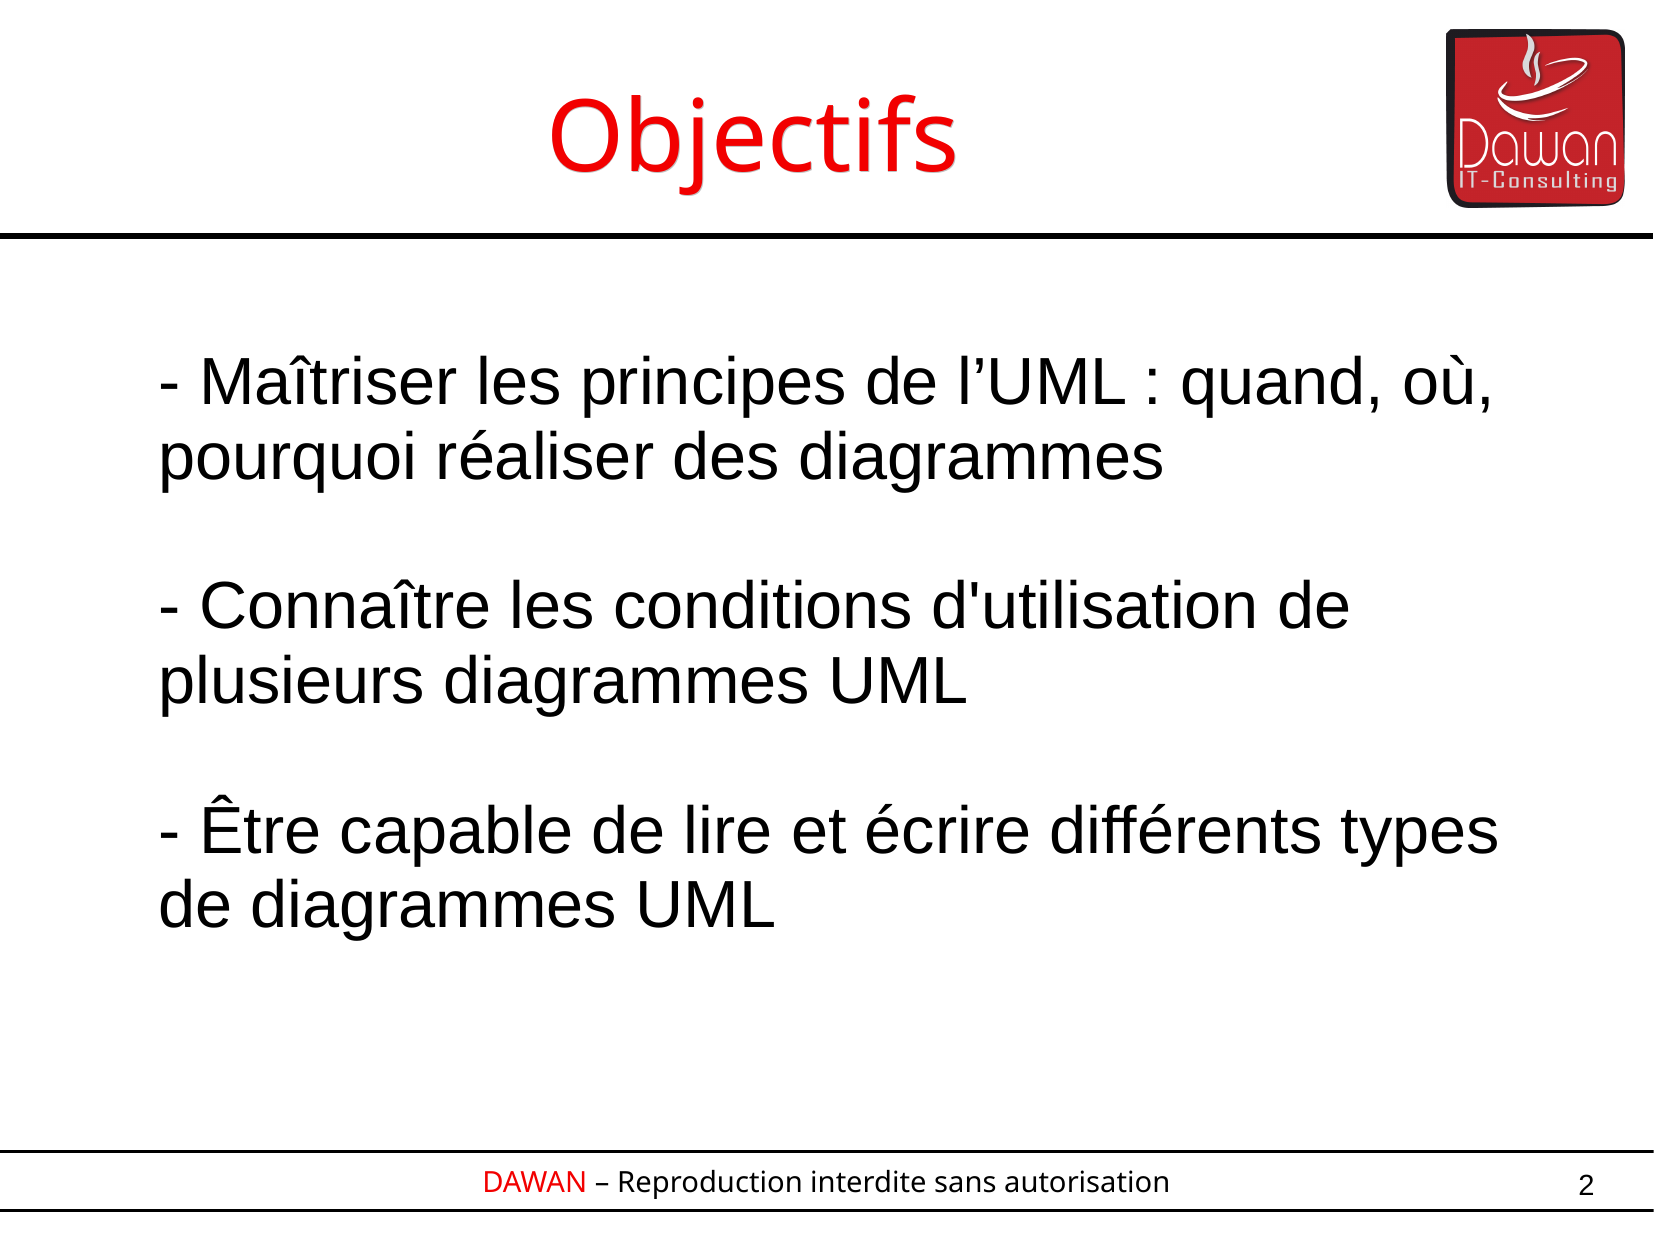

# Objectifs
- Maîtriser les principes de l’UML : quand, où, pourquoi réaliser des diagrammes
- Connaître les conditions d'utilisation de plusieurs diagrammes UML
- Être capable de lire et écrire différents types de diagrammes UML
2